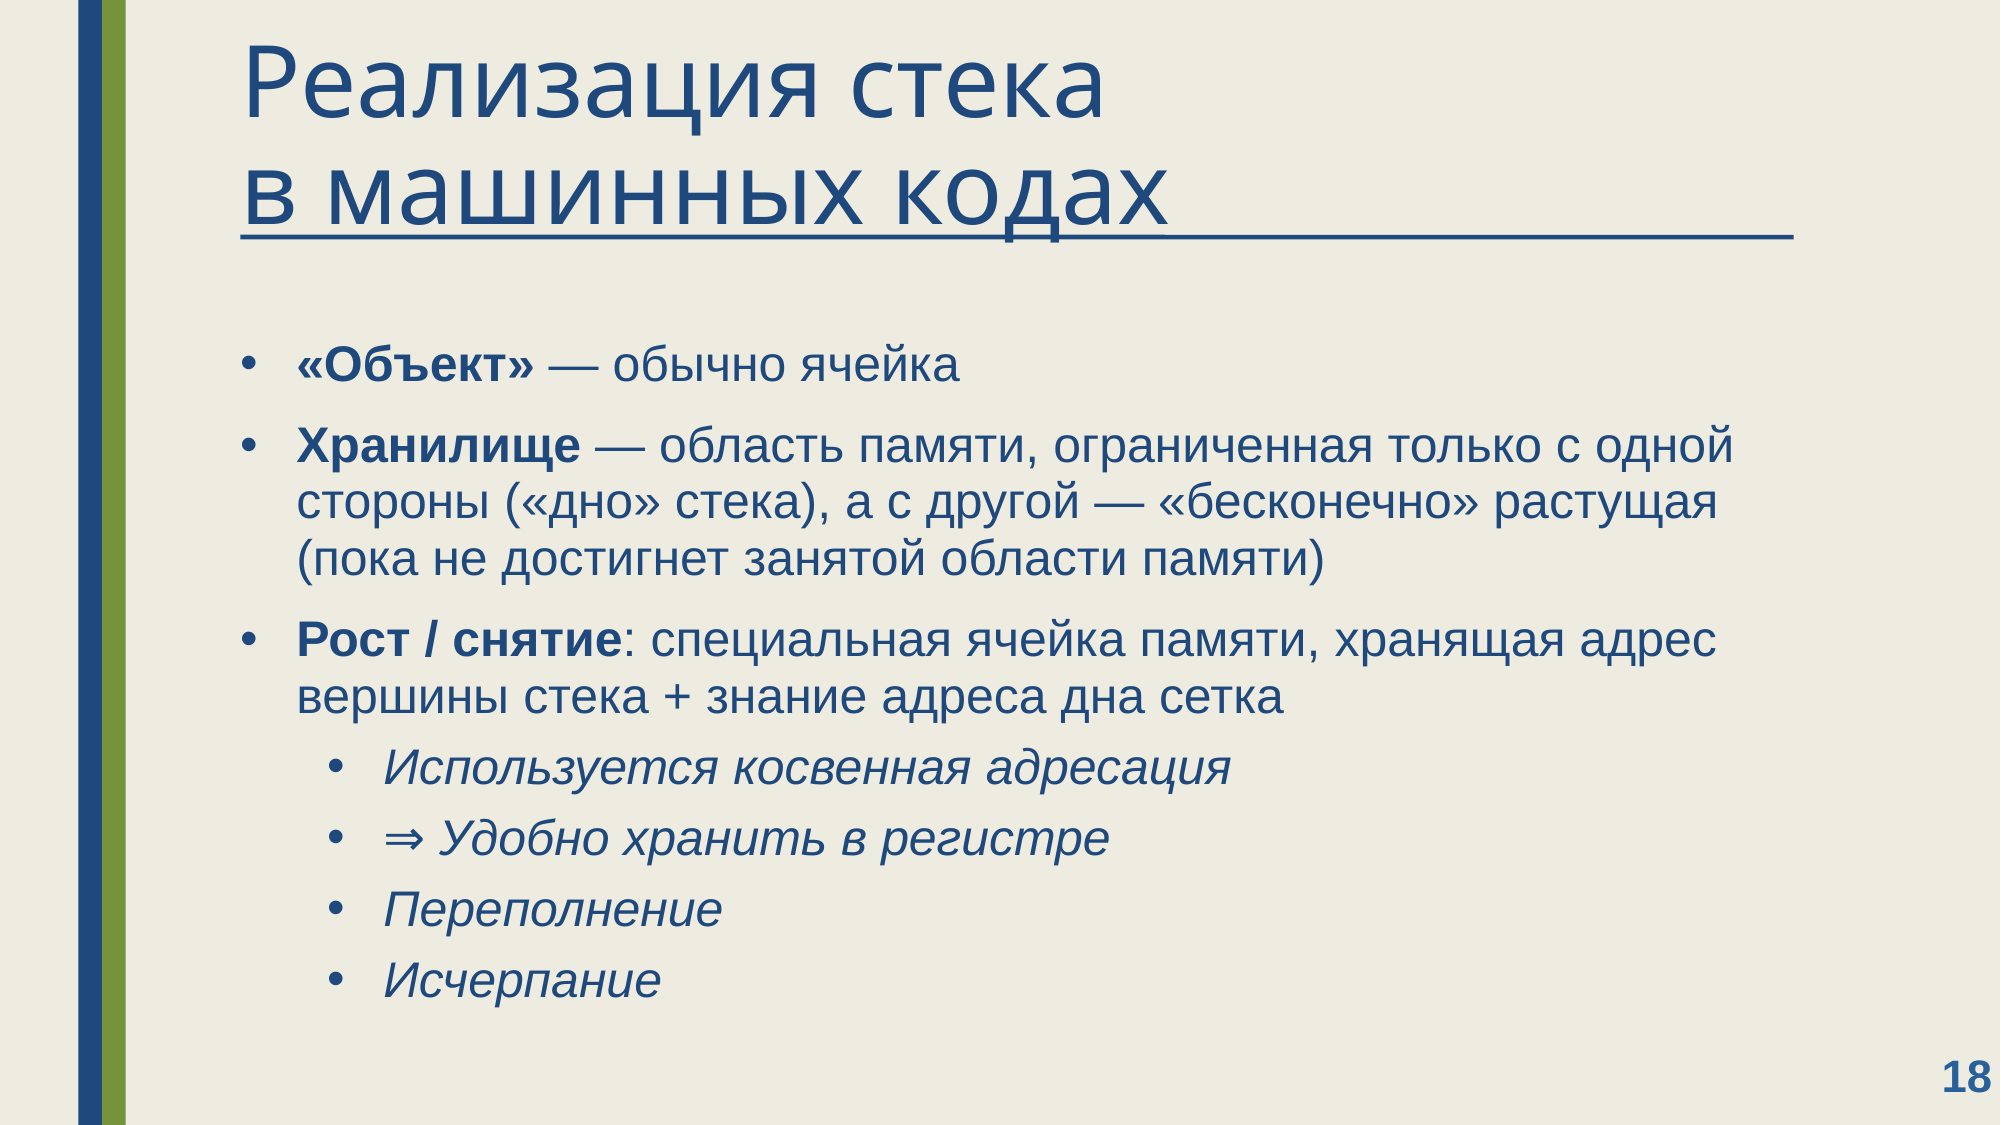

# Реализация стека в машинных кодах
«Объект» — обычно ячейка
Хранилище — область памяти, ограниченная только с одной стороны («дно» стека), а с другой — «бесконечно» растущая (пока не достигнет занятой области памяти)
Рост / снятие: специальная ячейка памяти, хранящая адрес вершины стека + знание адреса дна сетка
Используется косвенная адресация
⇒ Удобно хранить в регистре
Переполнение
Исчерпание